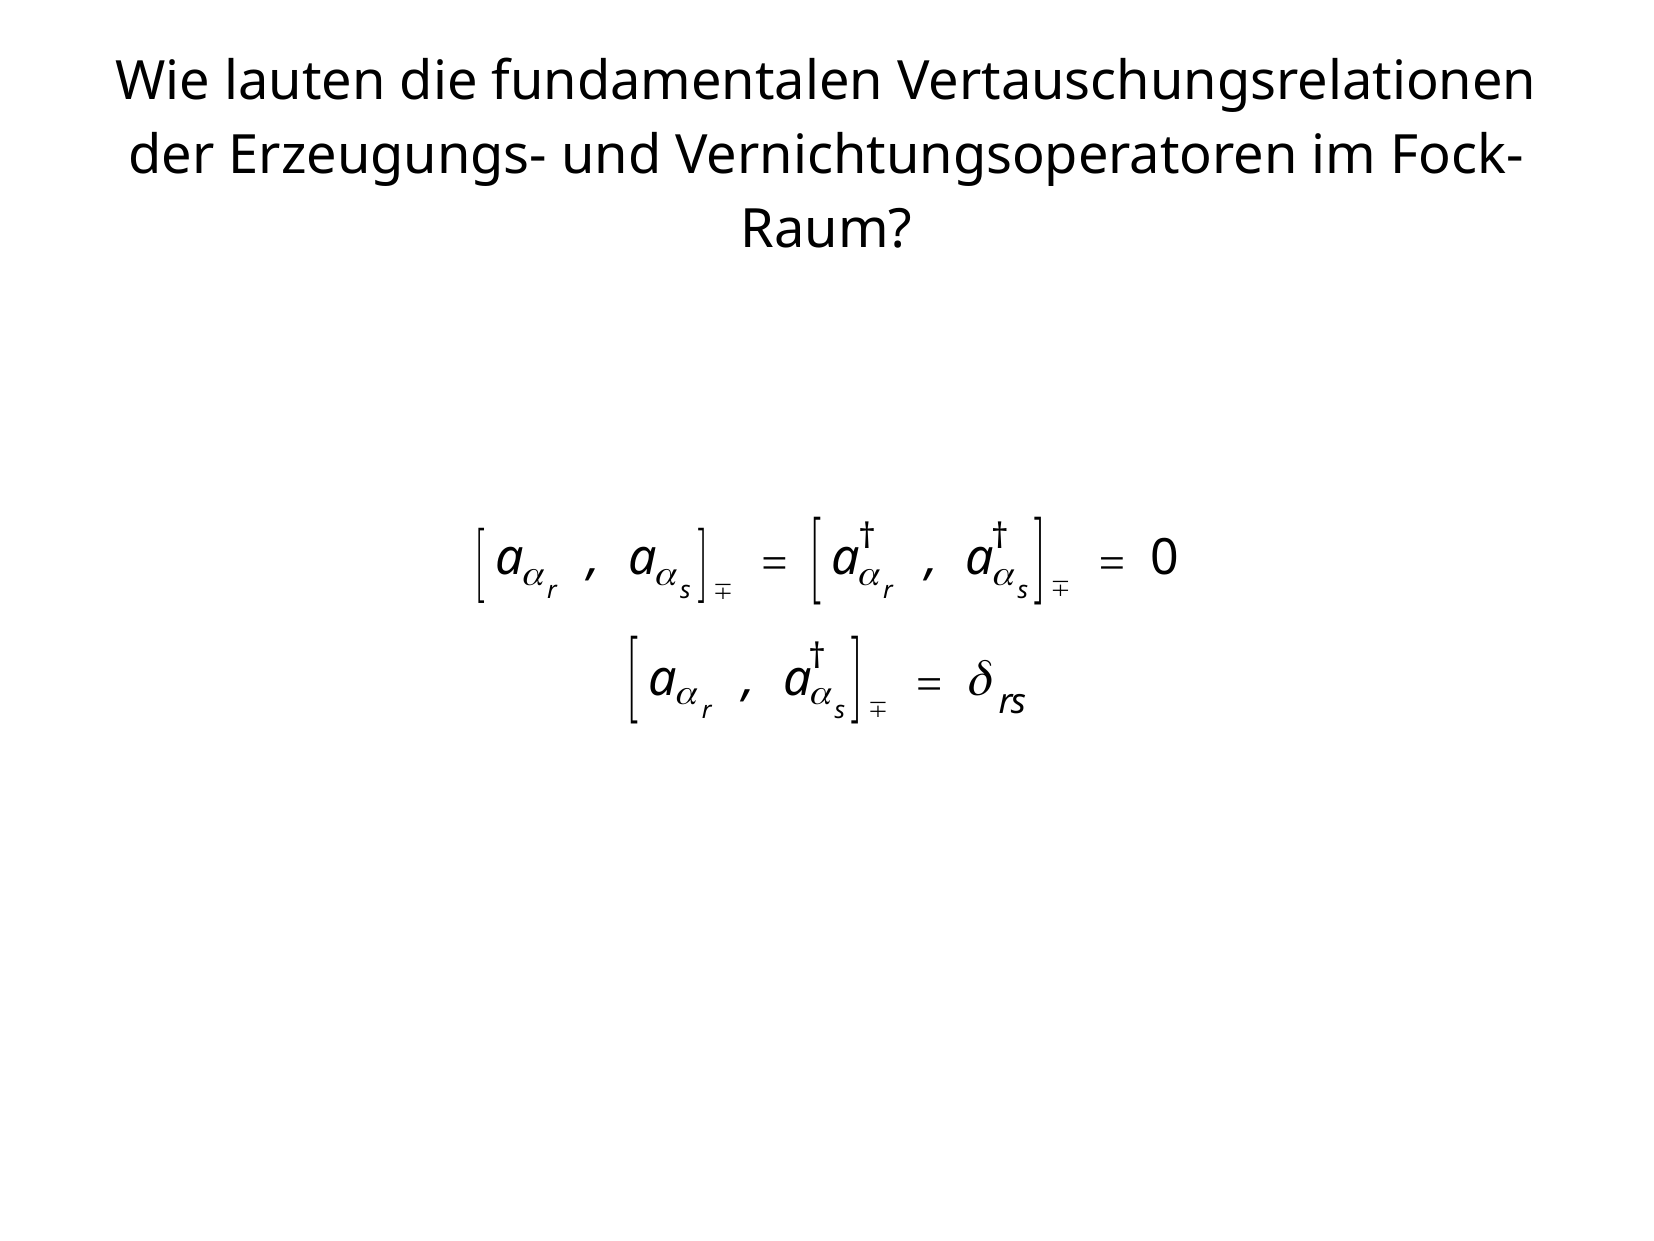

# Wie lauten die fundamentalen Vertauschungsrelationen der Erzeugungs- und Vernichtungsoperatoren im Fock-Raum?